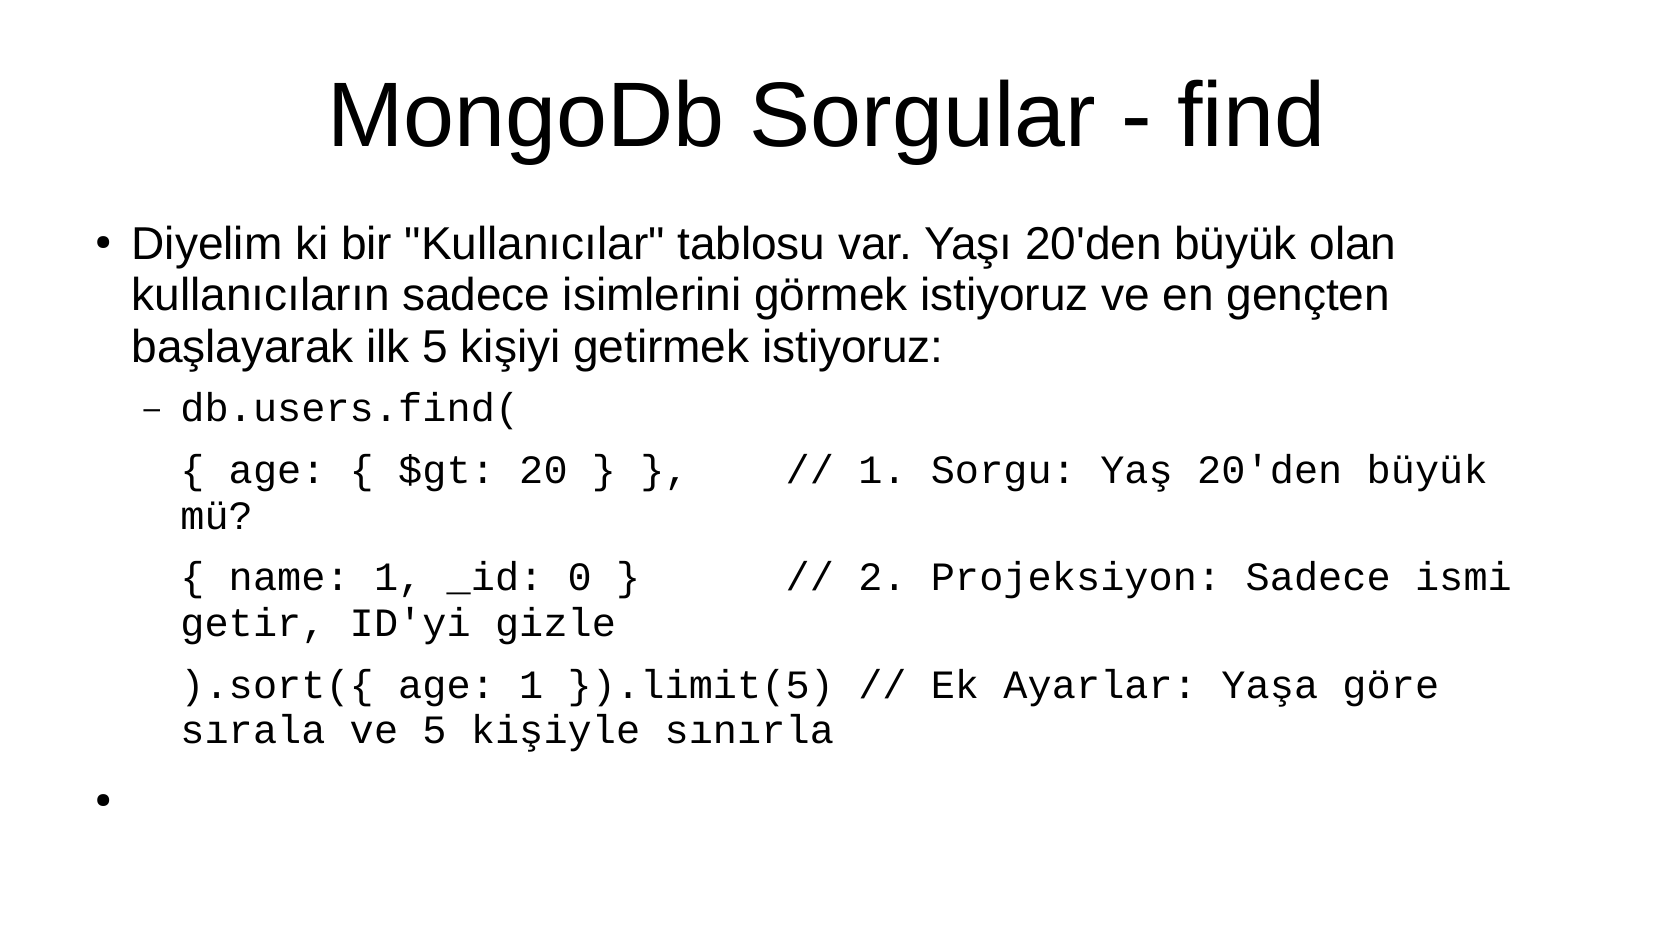

# MongoDb Sorgular - find
Diyelim ki bir "Kullanıcılar" tablosu var. Yaşı 20'den büyük olan kullanıcıların sadece isimlerini görmek istiyoruz ve en gençten başlayarak ilk 5 kişiyi getirmek istiyoruz:
db.users.find(
{ age: { $gt: 20 } }, // 1. Sorgu: Yaş 20'den büyük mü?
{ name: 1, _id: 0 } // 2. Projeksiyon: Sadece ismi getir, ID'yi gizle
).sort({ age: 1 }).limit(5) // Ek Ayarlar: Yaşa göre sırala ve 5 kişiyle sınırla